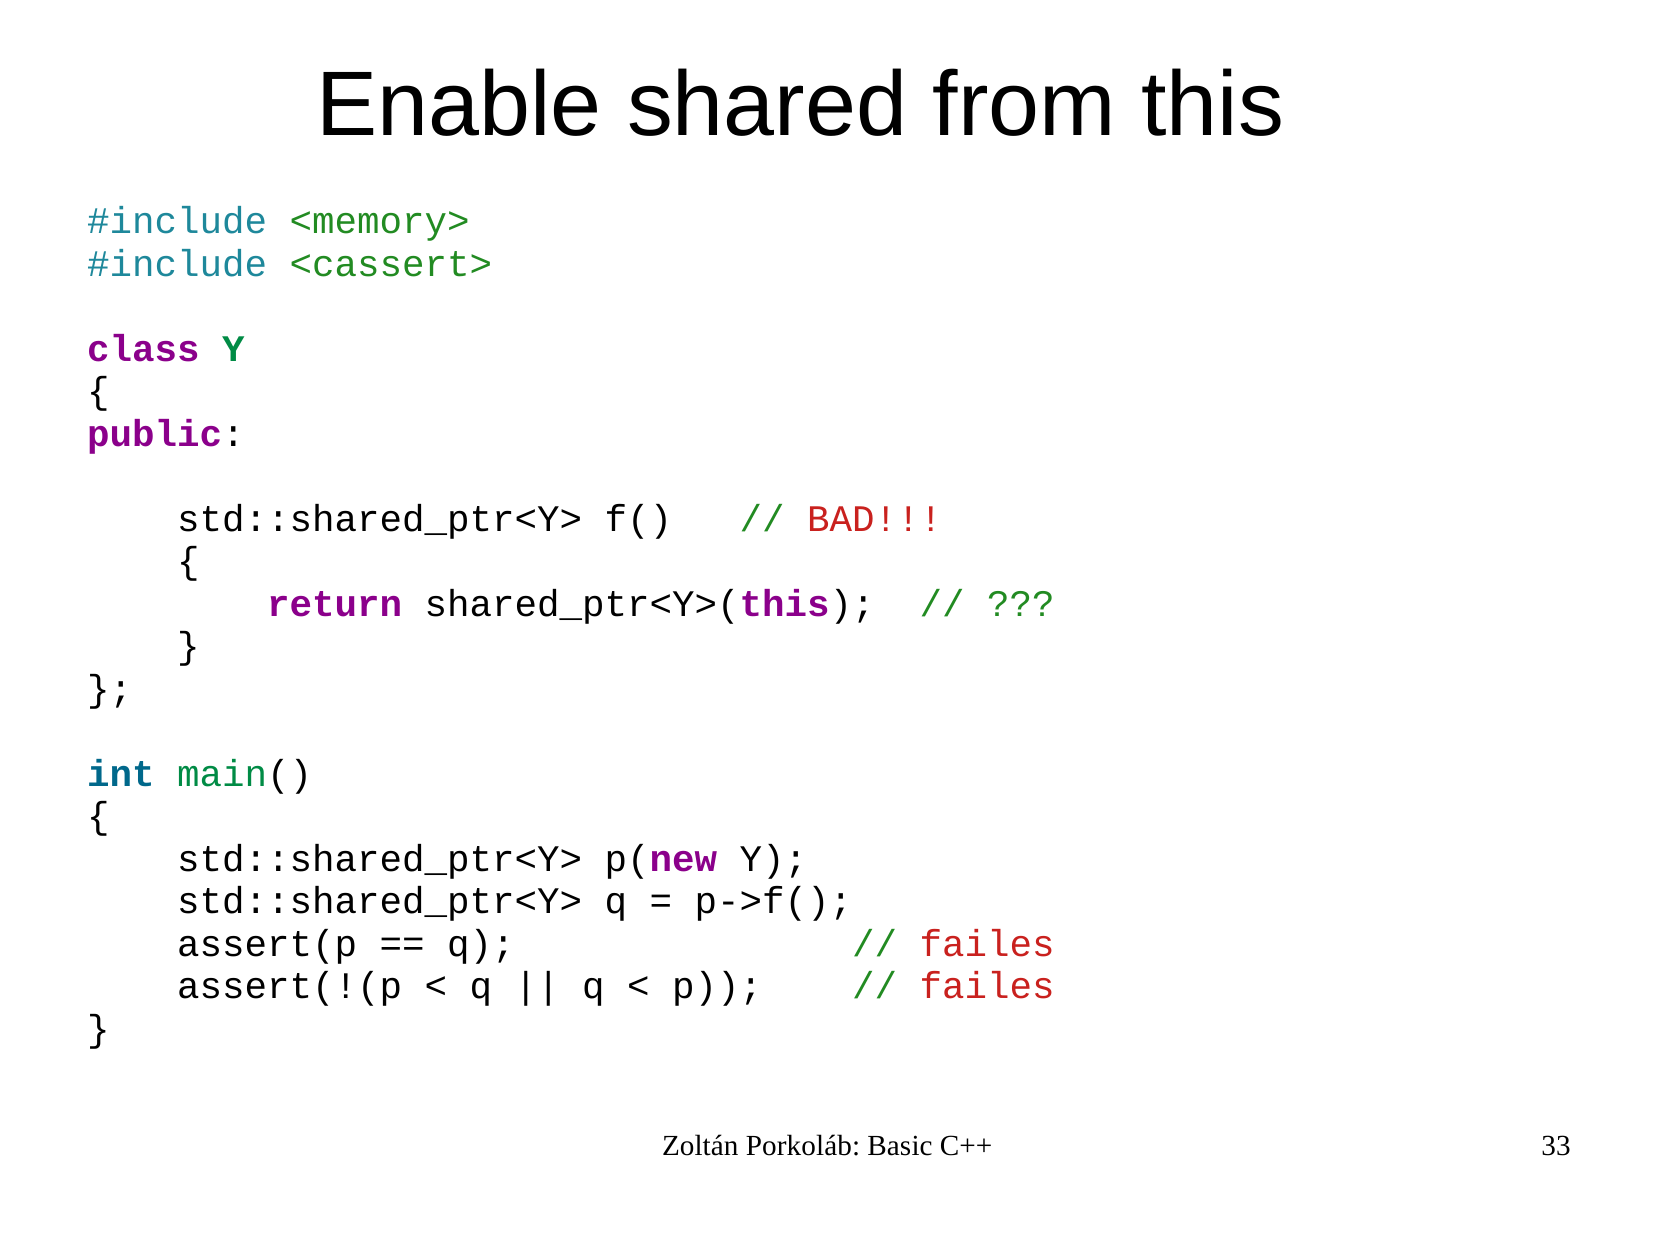

# Enable shared from this
#include <memory>
#include <cassert>
class Y
{
public:
 std::shared_ptr<Y> f() // BAD!!!
 {
 return shared_ptr<Y>(this); // ???
 }
};
int main()
{
 std::shared_ptr<Y> p(new Y);
 std::shared_ptr<Y> q = p->f();
 assert(p == q); // failes
 assert(!(p < q || q < p)); // failes
}
Zoltán Porkoláb: Basic C++
33